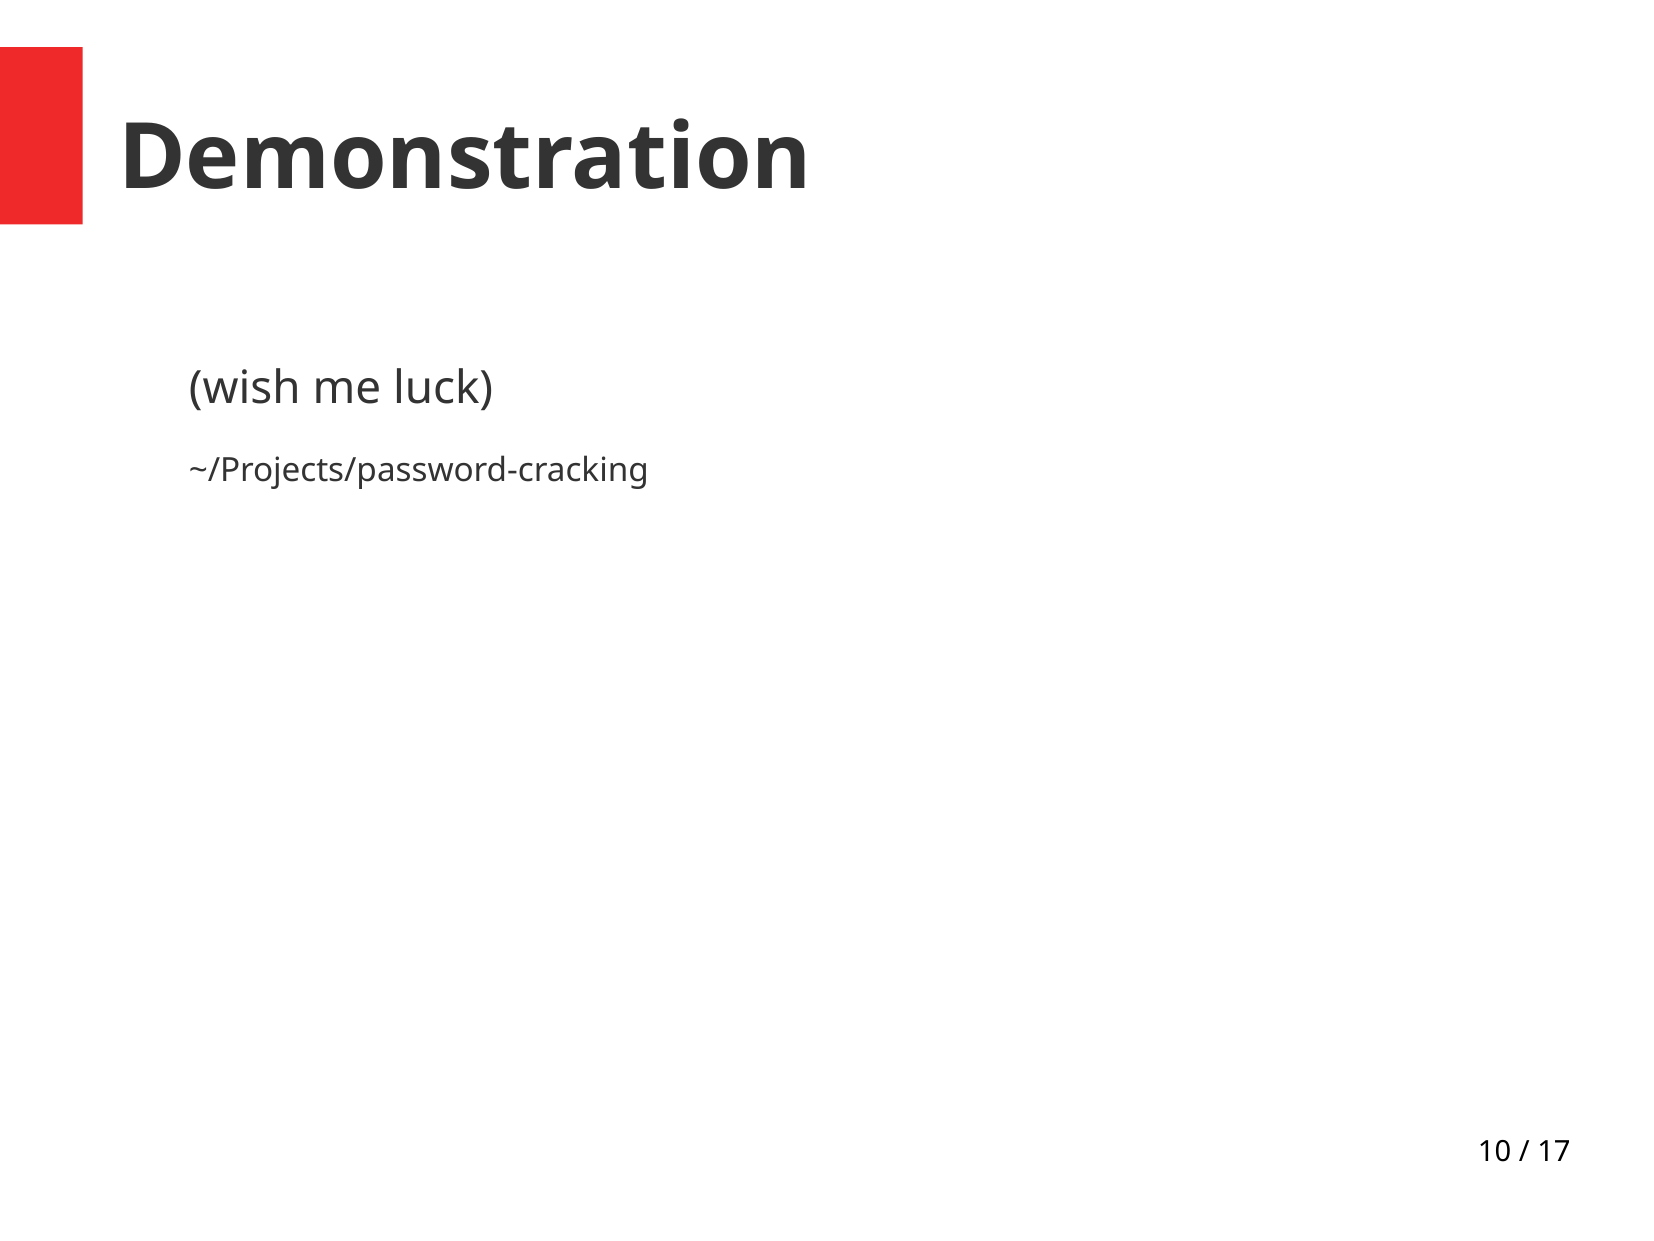

# Demonstration
(wish me luck)
~/Projects/password-cracking
10